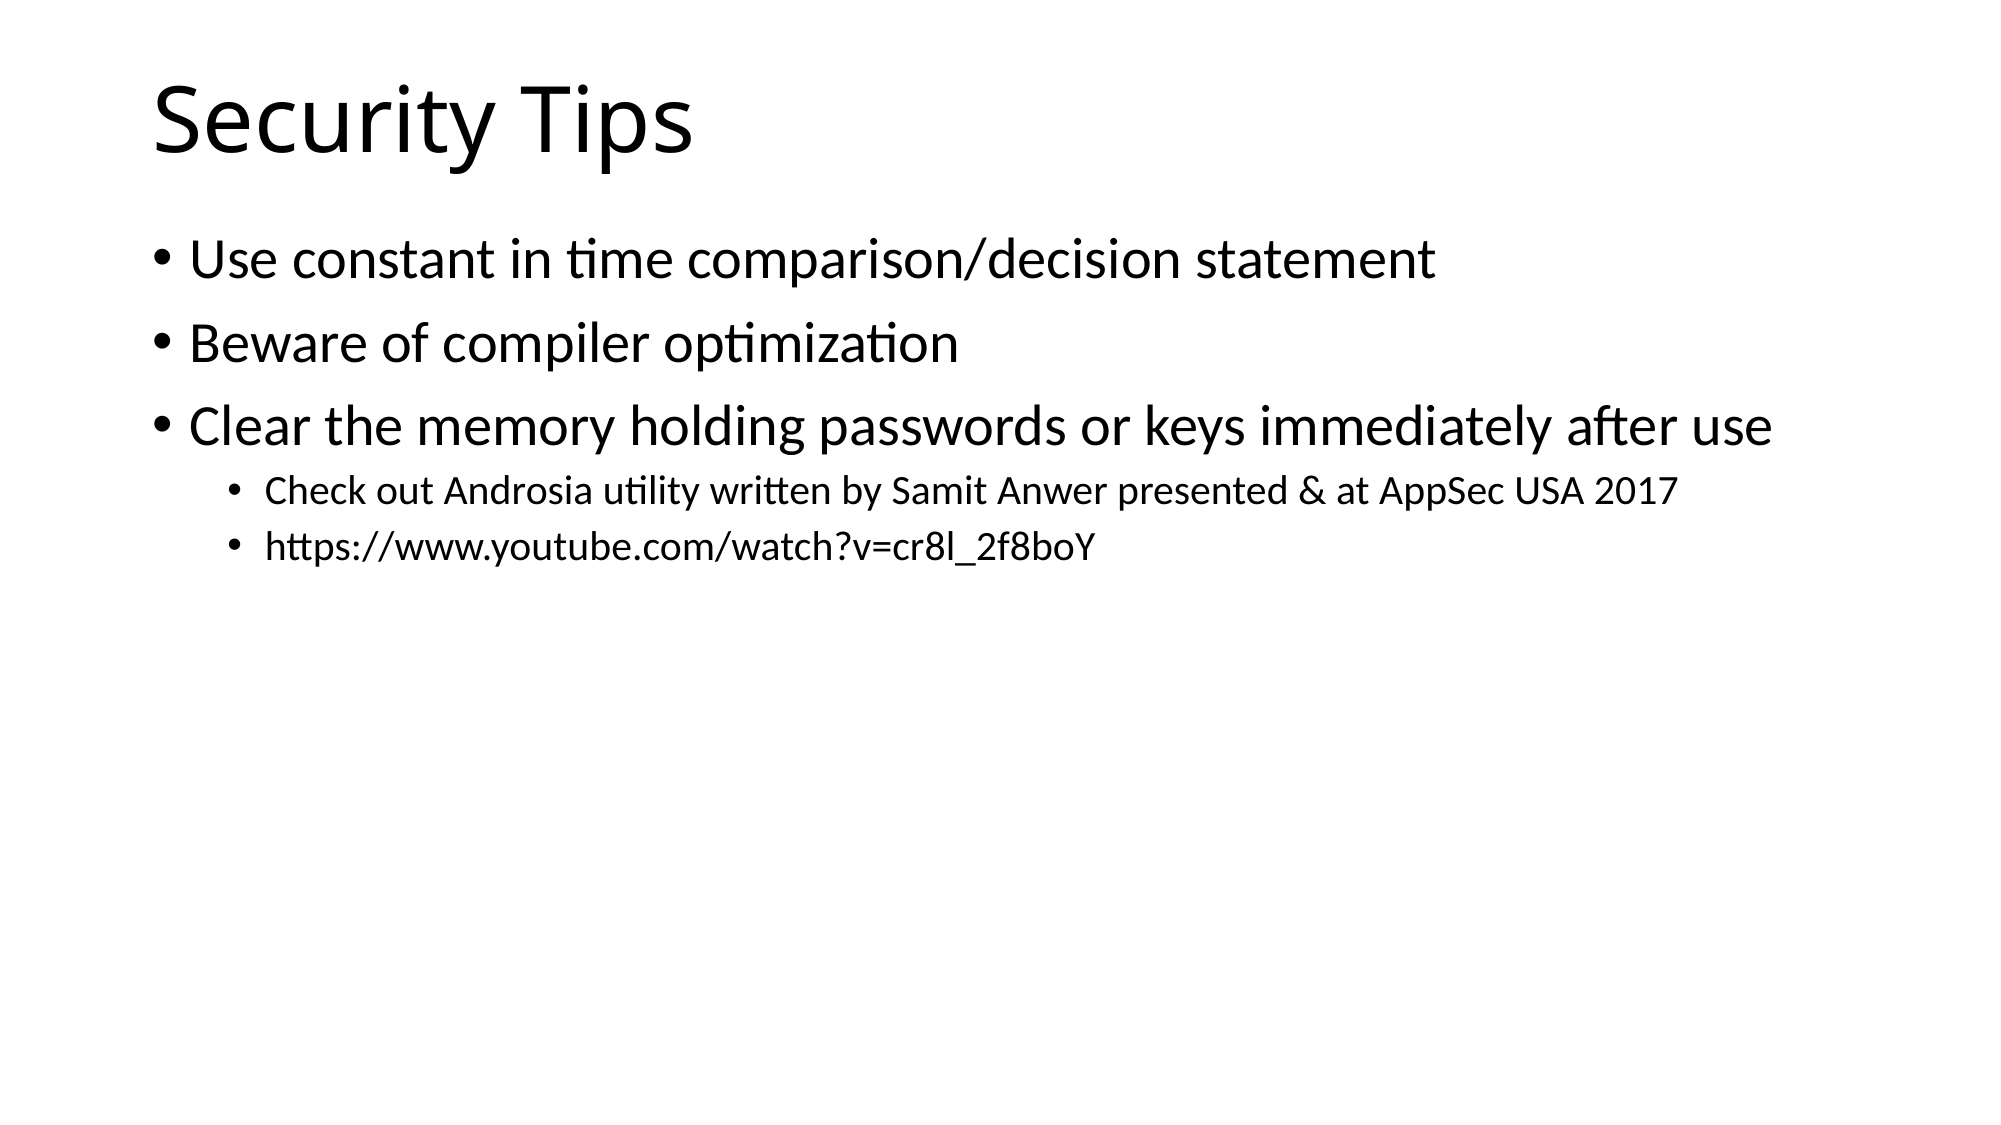

# Security Tips
Use constant in time comparison/decision statement
Beware of compiler optimization
Clear the memory holding passwords or keys immediately after use
Check out Androsia utility written by Samit Anwer presented & at AppSec USA 2017
https://www.youtube.com/watch?v=cr8l_2f8boY